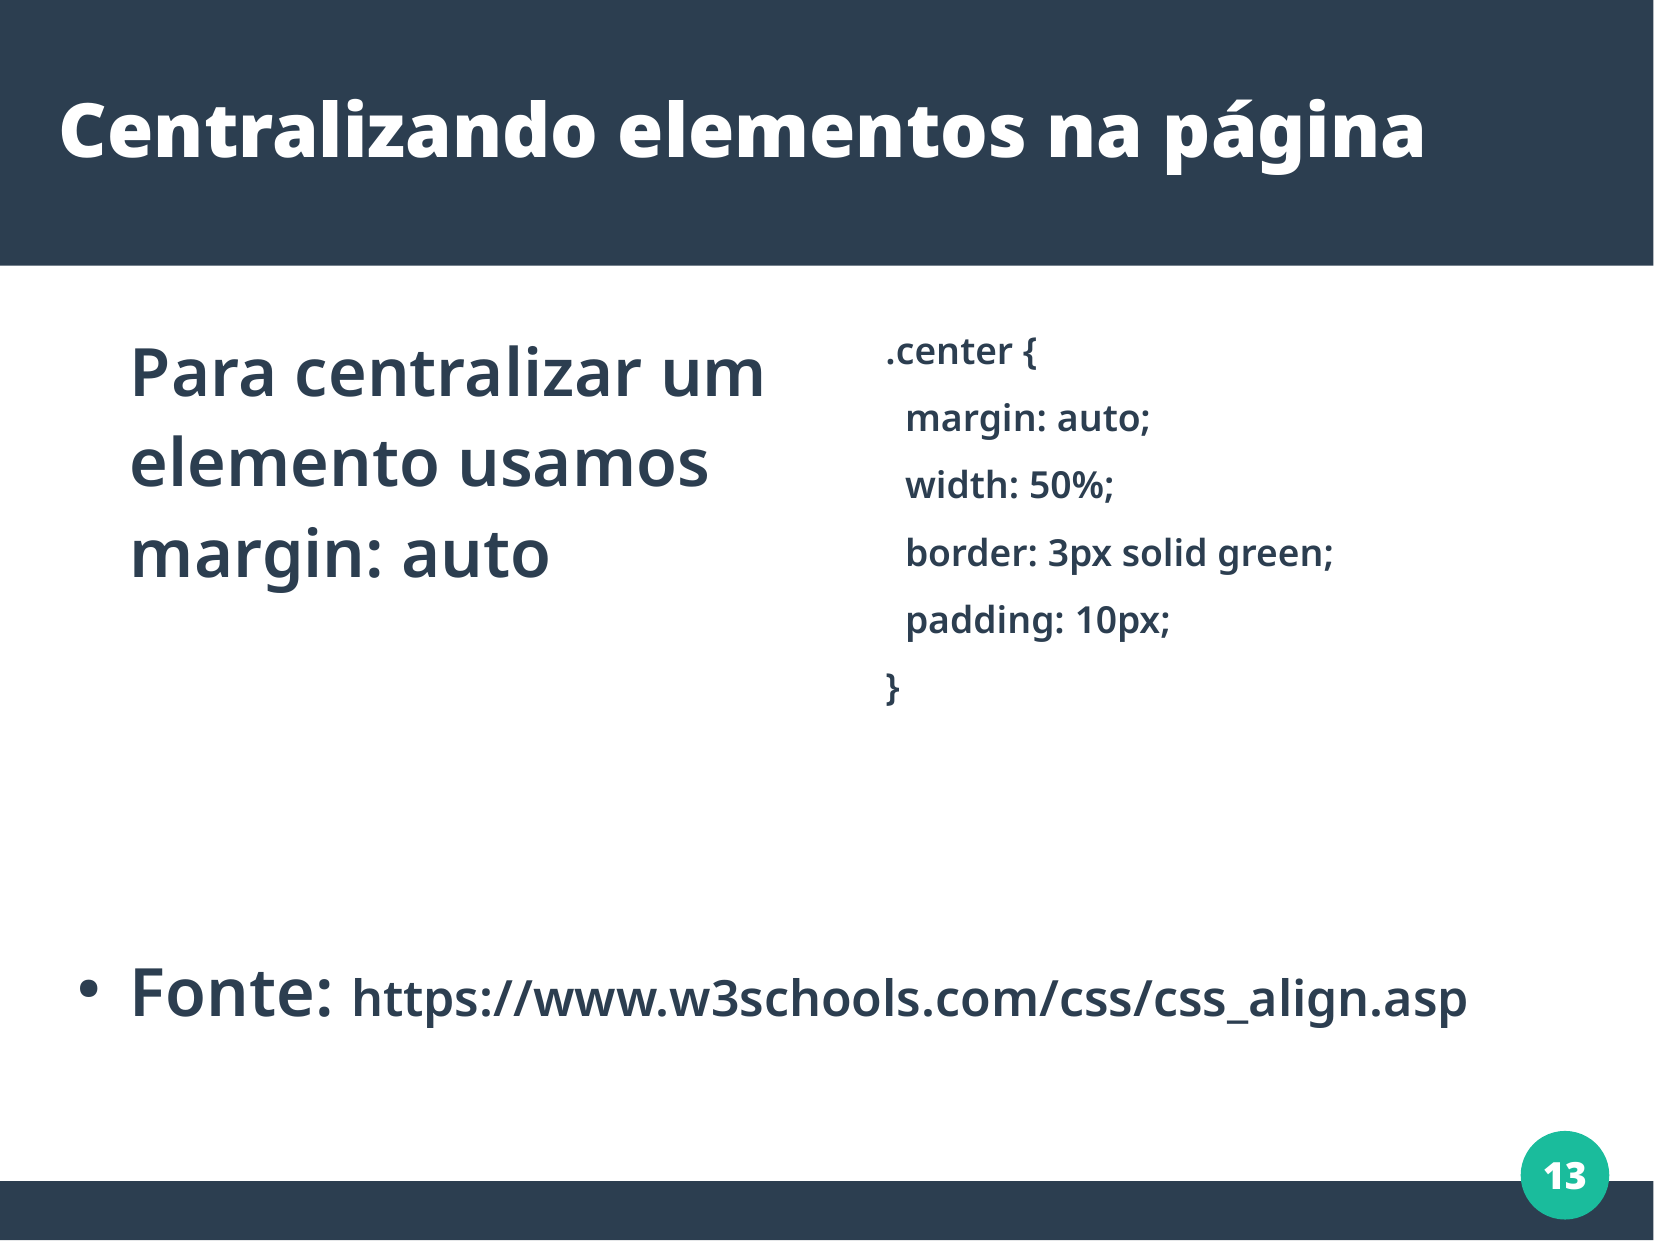

# Centralizando elementos na página
Para centralizar um elemento usamos margin: auto
.center {
 margin: auto;
 width: 50%;
 border: 3px solid green;
 padding: 10px;
}
Fonte: https://www.w3schools.com/css/css_align.asp
13